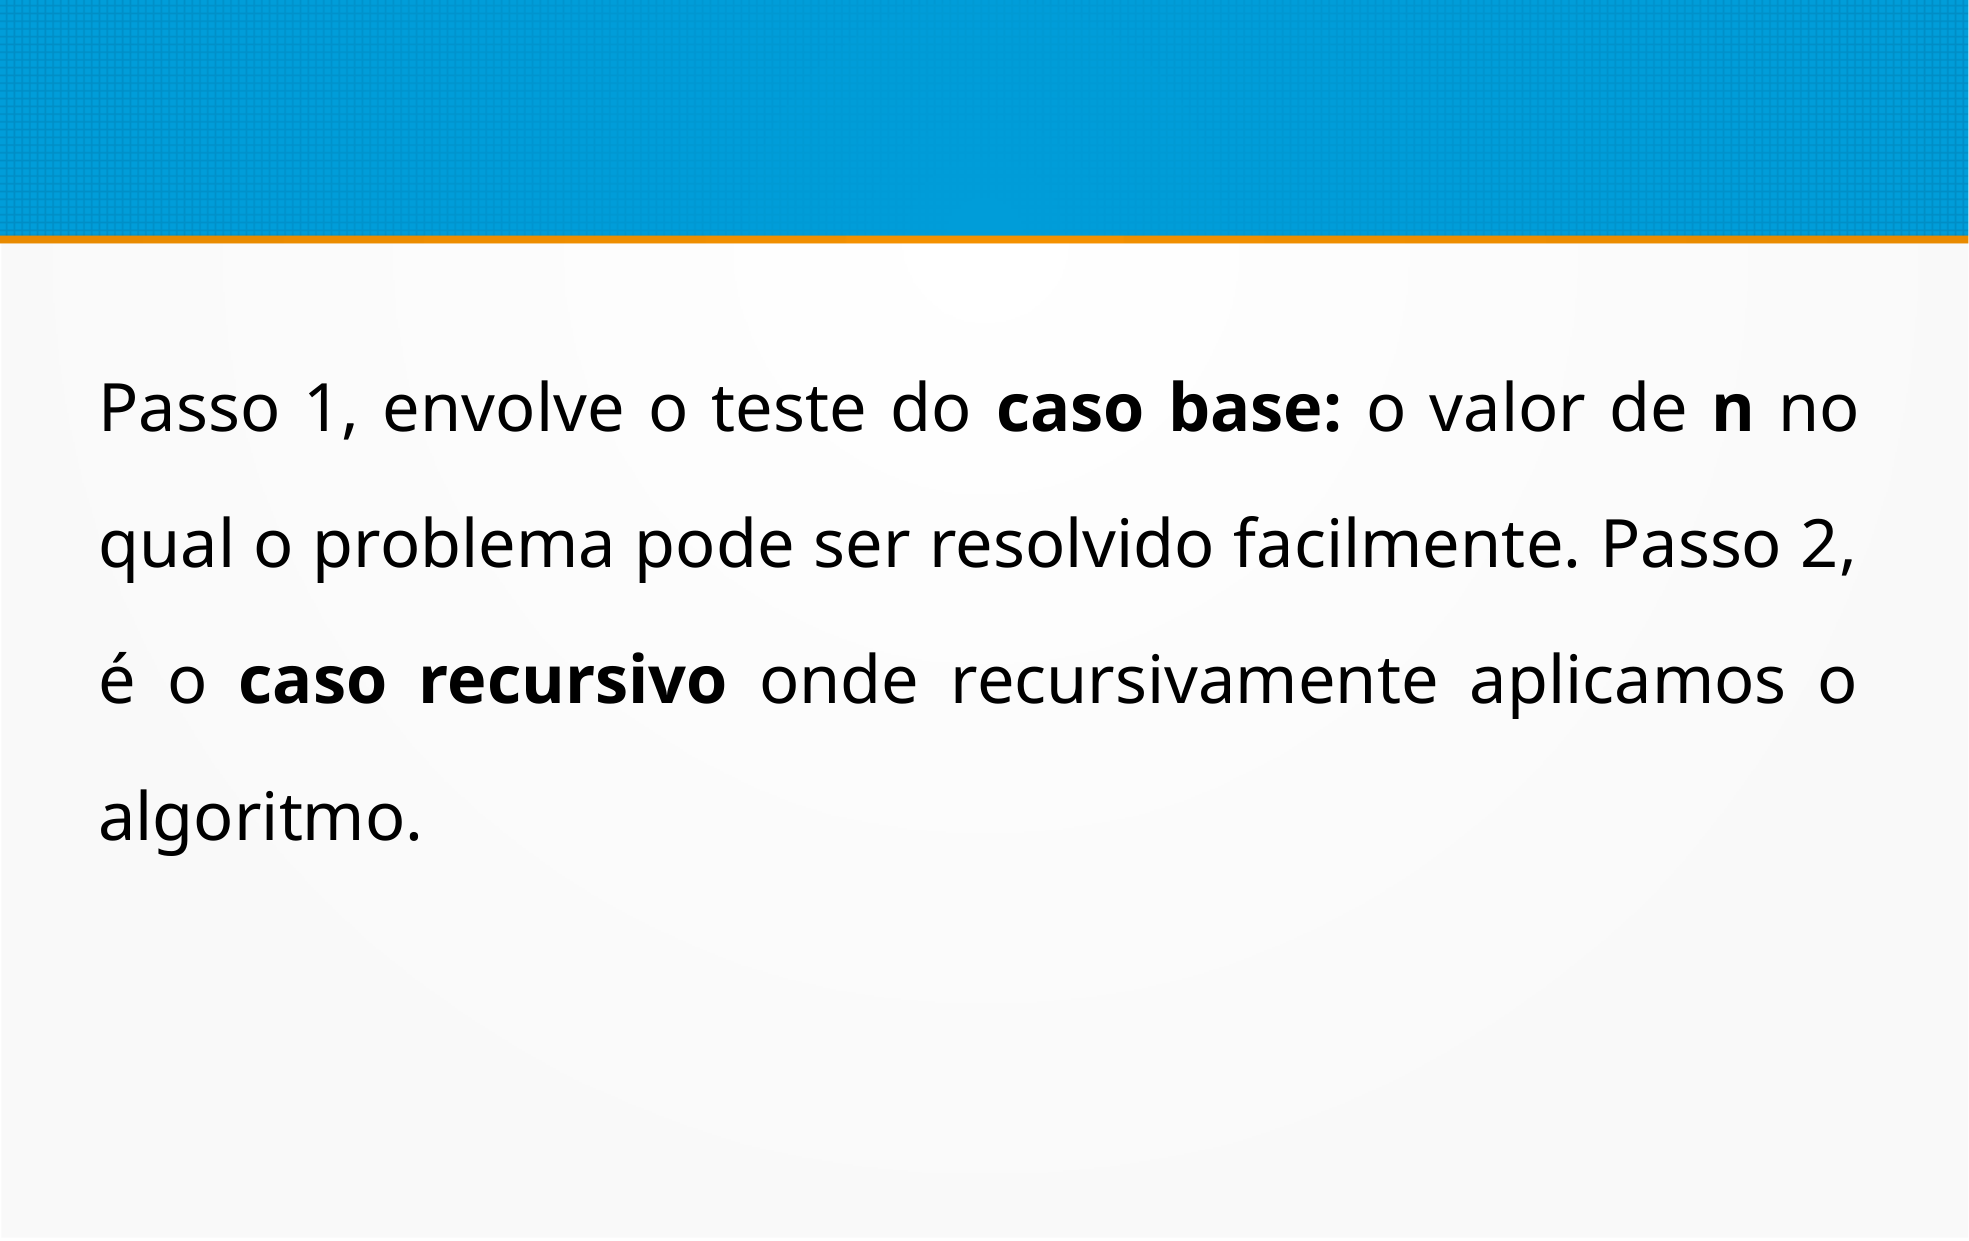

#
Passo 1, envolve o teste do caso base: o valor de n no qual o problema pode ser resolvido facilmente. Passo 2, é o caso recursivo onde recursivamente aplicamos o algoritmo.